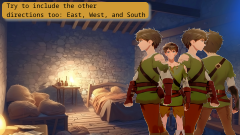

Try to include the other
 directions too: East, West, and South